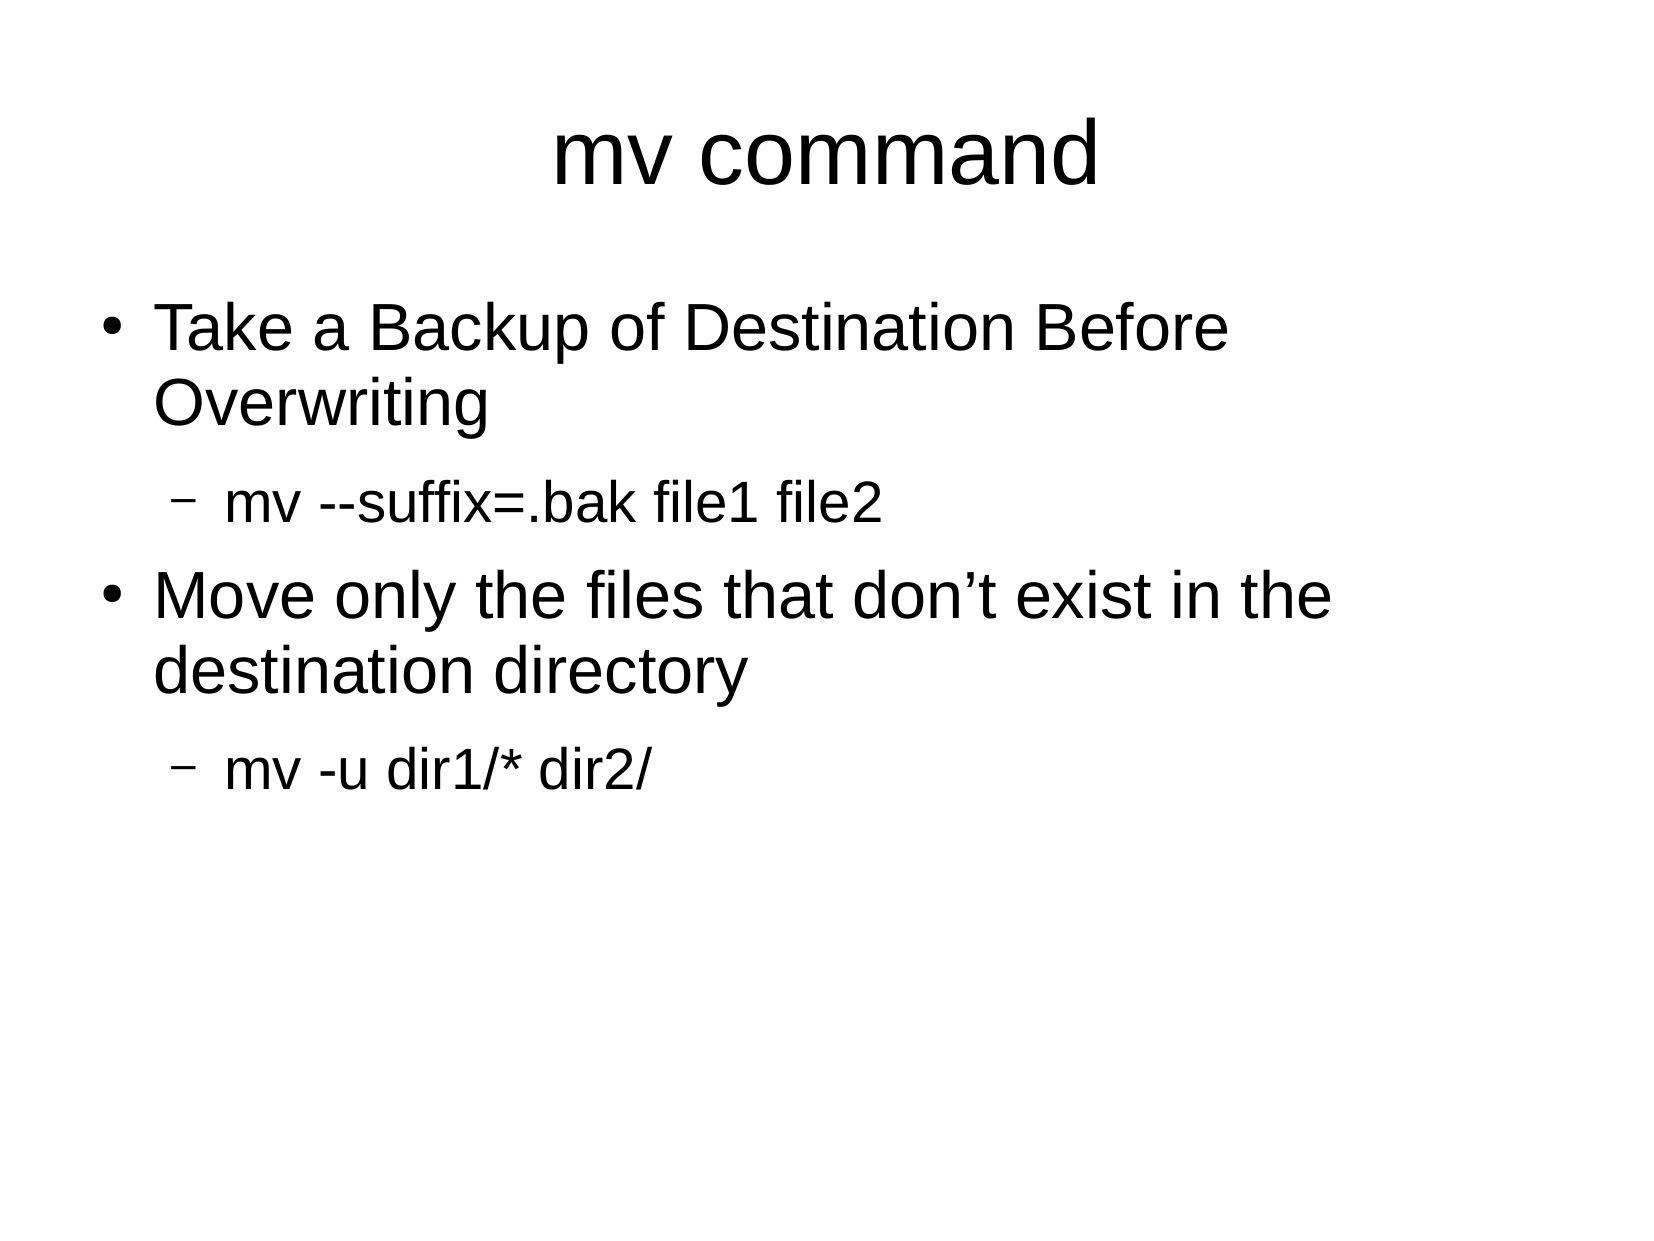

# mv command
Take a Backup of Destination Before Overwriting
mv --suffix=.bak file1 file2
Move only the files that don’t exist in the destination directory
mv -u dir1/* dir2/